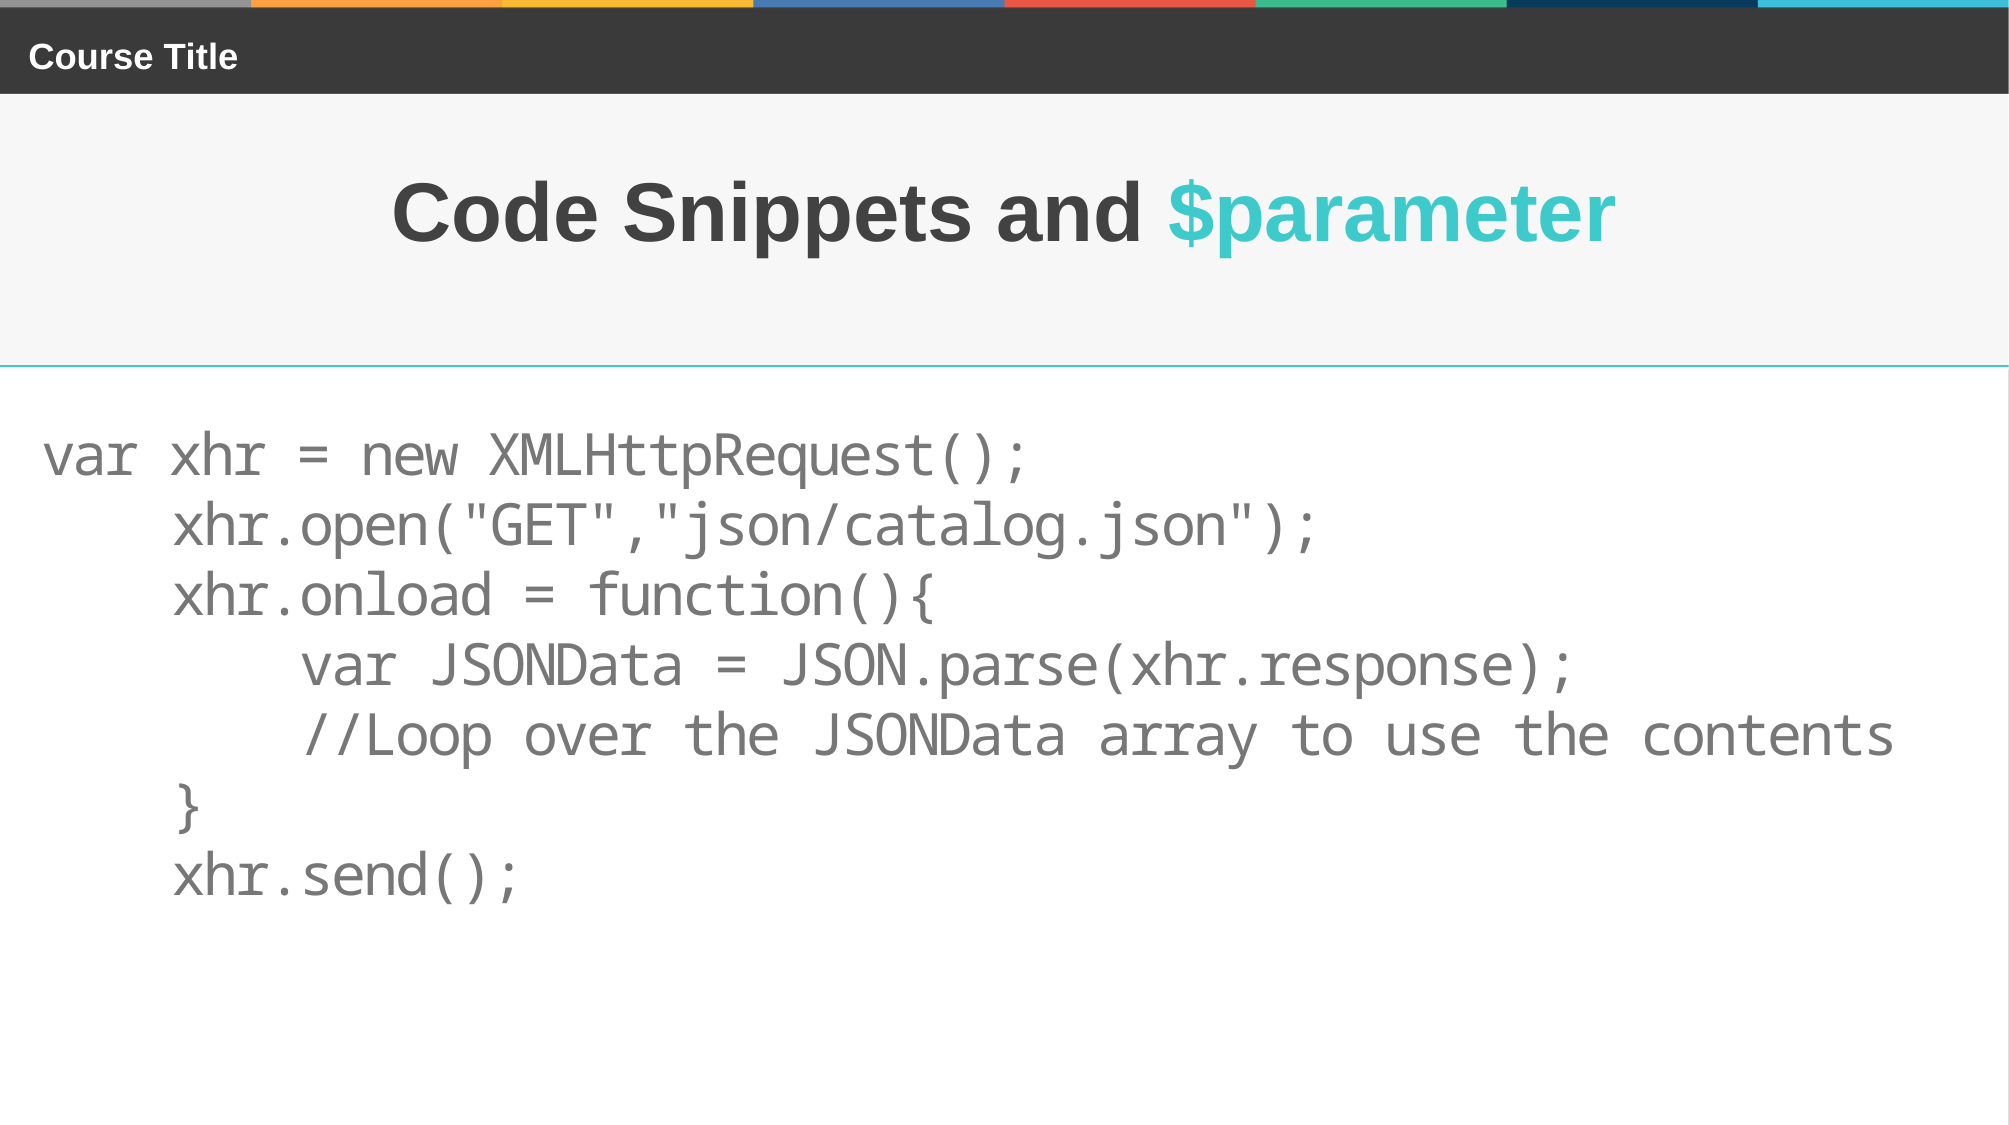

Course Title
Code Snippets and $parameter
var xhr = new XMLHttpRequest();
 xhr.open("GET","json/catalog.json");
 xhr.onload = function(){
 var JSONData = JSON.parse(xhr.response);
 //Loop over the JSONData array to use the contents
 }
 xhr.send();